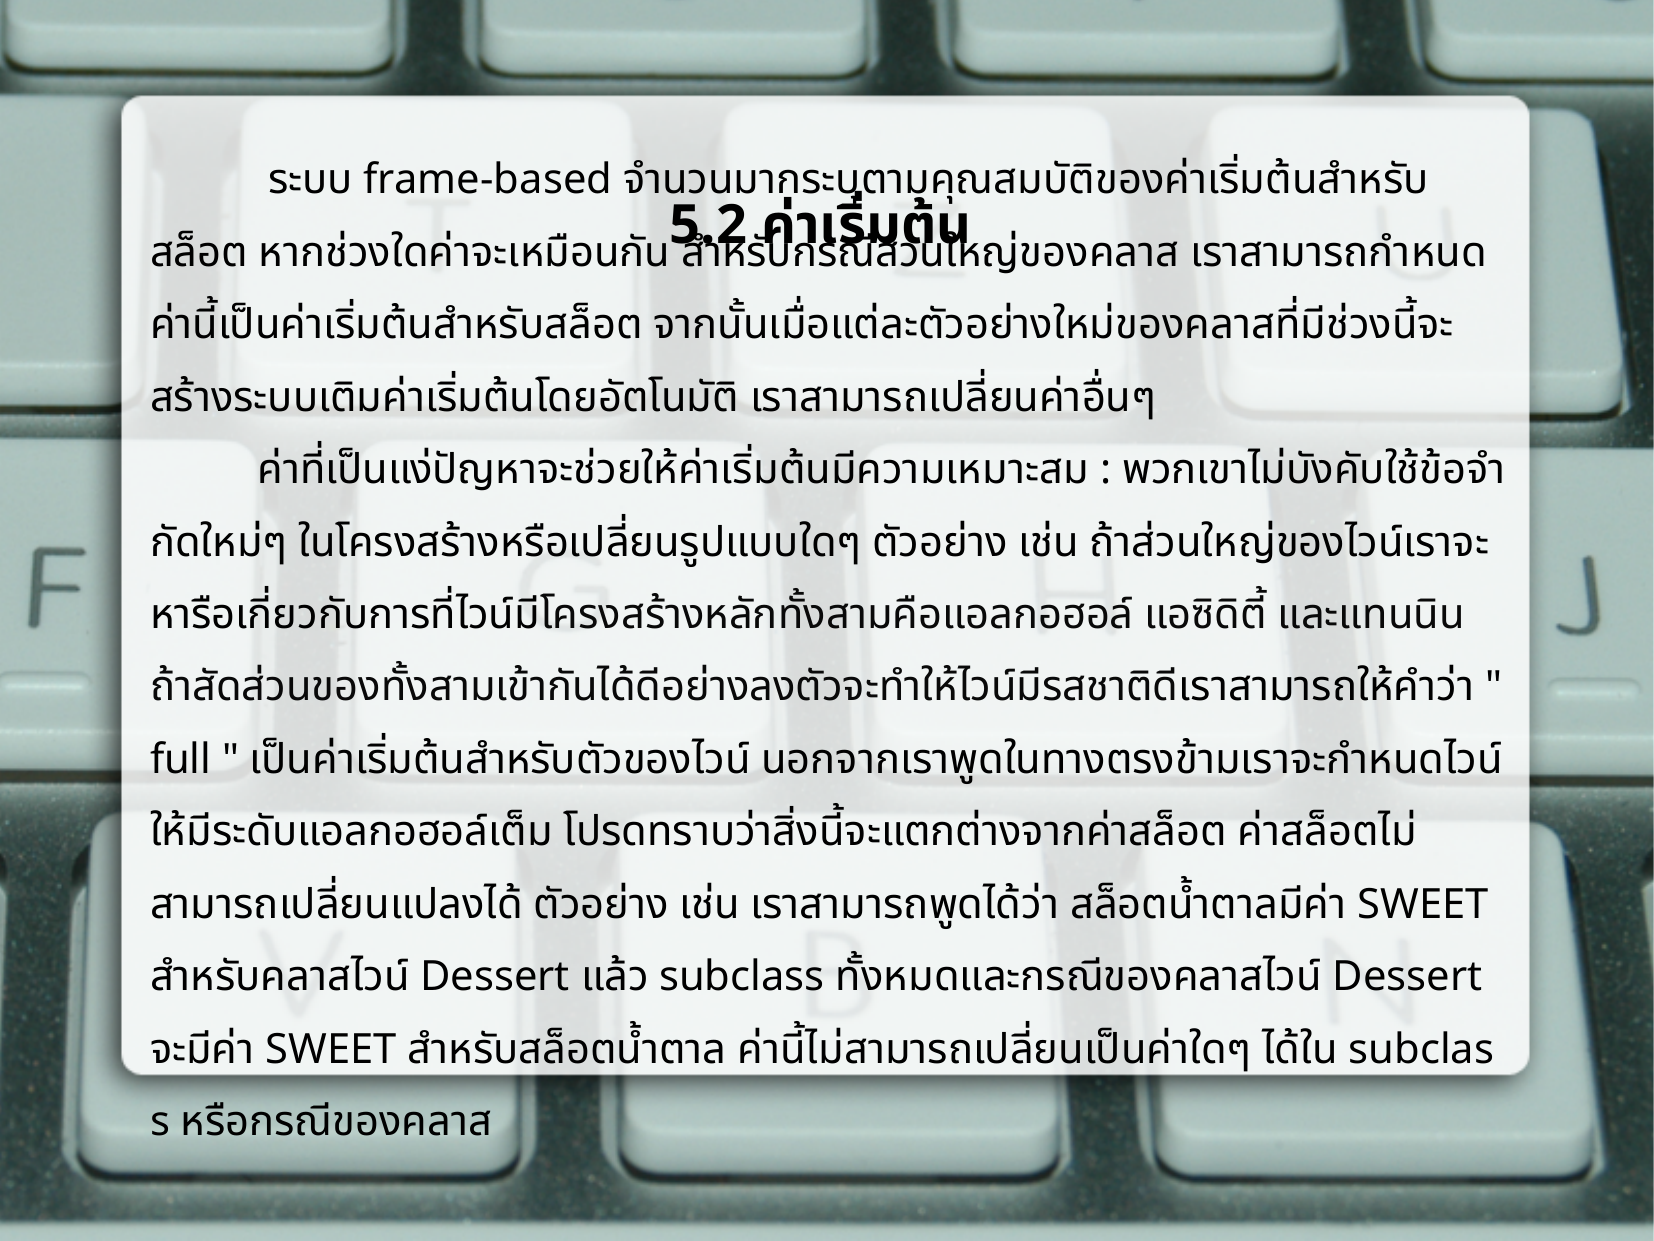

# 5.2 ค่าเริ่มต้น
 ระบบ frame-based จำนวนมากระบุตามคุณสมบัติของค่าเริ่มต้นสำหรับสล็อต หากช่วงใดค่าจะเหมือนกัน สำหรับกรณีส่วนใหญ่ของคลาส เราสามารถกำหนดค่านี้เป็นค่าเริ่มต้นสำหรับสล็อต จากนั้นเมื่อแต่ละตัวอย่างใหม่ของคลาสที่มีช่วงนี้จะสร้างระบบเติมค่าเริ่มต้นโดยอัตโนมัติ เราสามารถเปลี่ยนค่าอื่นๆ
 ค่าที่เป็นแง่ปัญหาจะช่วยให้ค่าเริ่มต้นมีความเหมาะสม : พวกเขาไม่บังคับใช้ข้อจำกัดใหม่ๆ ในโครงสร้างหรือเปลี่ยนรูปแบบใดๆ ตัวอย่าง เช่น ถ้าส่วนใหญ่ของไวน์เราจะหารือเกี่ยวกับการที่ไวน์มีโครงสร้างหลักทั้งสามคือแอลกอฮอล์ แอซิดิตี้ และแทนนิน ถ้าสัดส่วนของทั้งสามเข้ากันได้ดีอย่างลงตัวจะทำให้ไวน์มีรสชาติดีเราสามารถให้คำว่า " full " เป็นค่าเริ่มต้นสำหรับตัวของไวน์ นอกจากเราพูดในทางตรงข้ามเราจะกำหนดไวน์ให้มีระดับแอลกอฮอล์เต็ม โปรดทราบว่าสิ่งนี้จะแตกต่างจากค่าสล็อต ค่าสล็อตไม่สามารถเปลี่ยนแปลงได้ ตัวอย่าง เช่น เราสามารถพูดได้ว่า สล็อตน้ำตาลมีค่า SWEET สำหรับคลาสไวน์ Dessert แล้ว subclass ทั้งหมดและกรณีของคลาสไวน์ Dessert  จะมีค่า SWEET สำหรับสล็อตน้ำตาล ค่านี้ไม่สามารถเปลี่ยนเป็นค่าใดๆ ได้ใน subclass หรือกรณีของคลาส